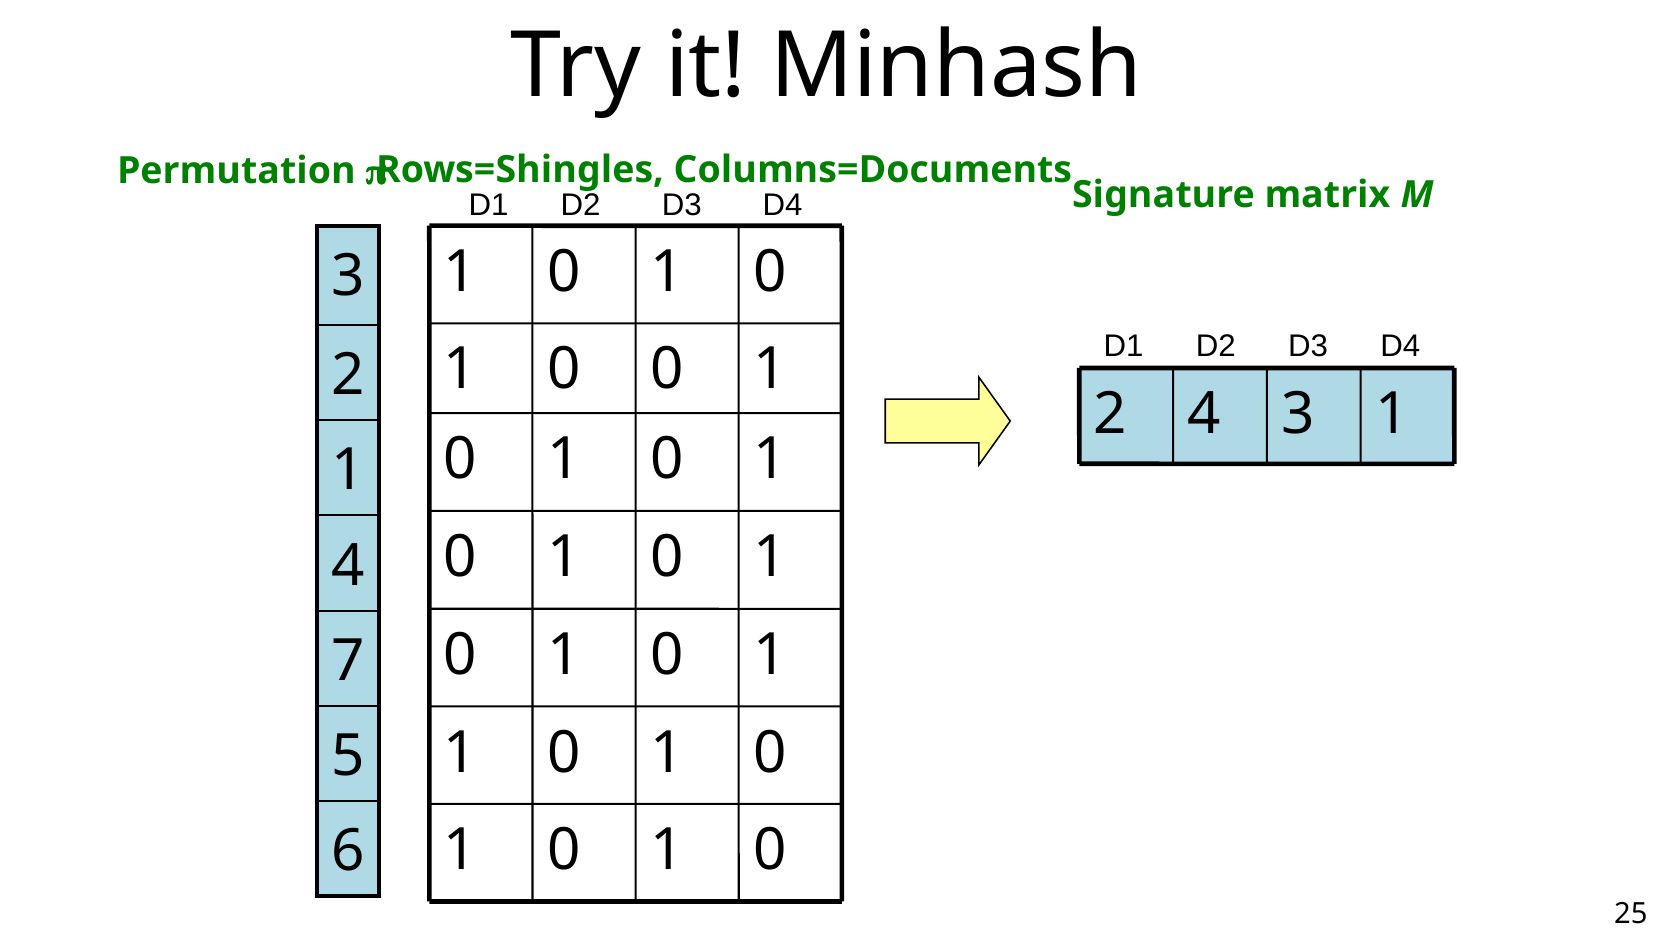

# Try it! Minhash
Rows=Shingles, Columns=Documents
Permutation 
Signature matrix M
 D1 D2 D3 D4
| 3 |
| --- |
| 2 |
| 1 |
| 4 |
| 7 |
| 5 |
| 6 |
1
0
1
0
 D1 D2 D3 D4
1
0
0
1
2
4
3
1
0
1
0
1
0
1
0
1
0
1
0
1
1
0
1
0
1
0
1
0
25